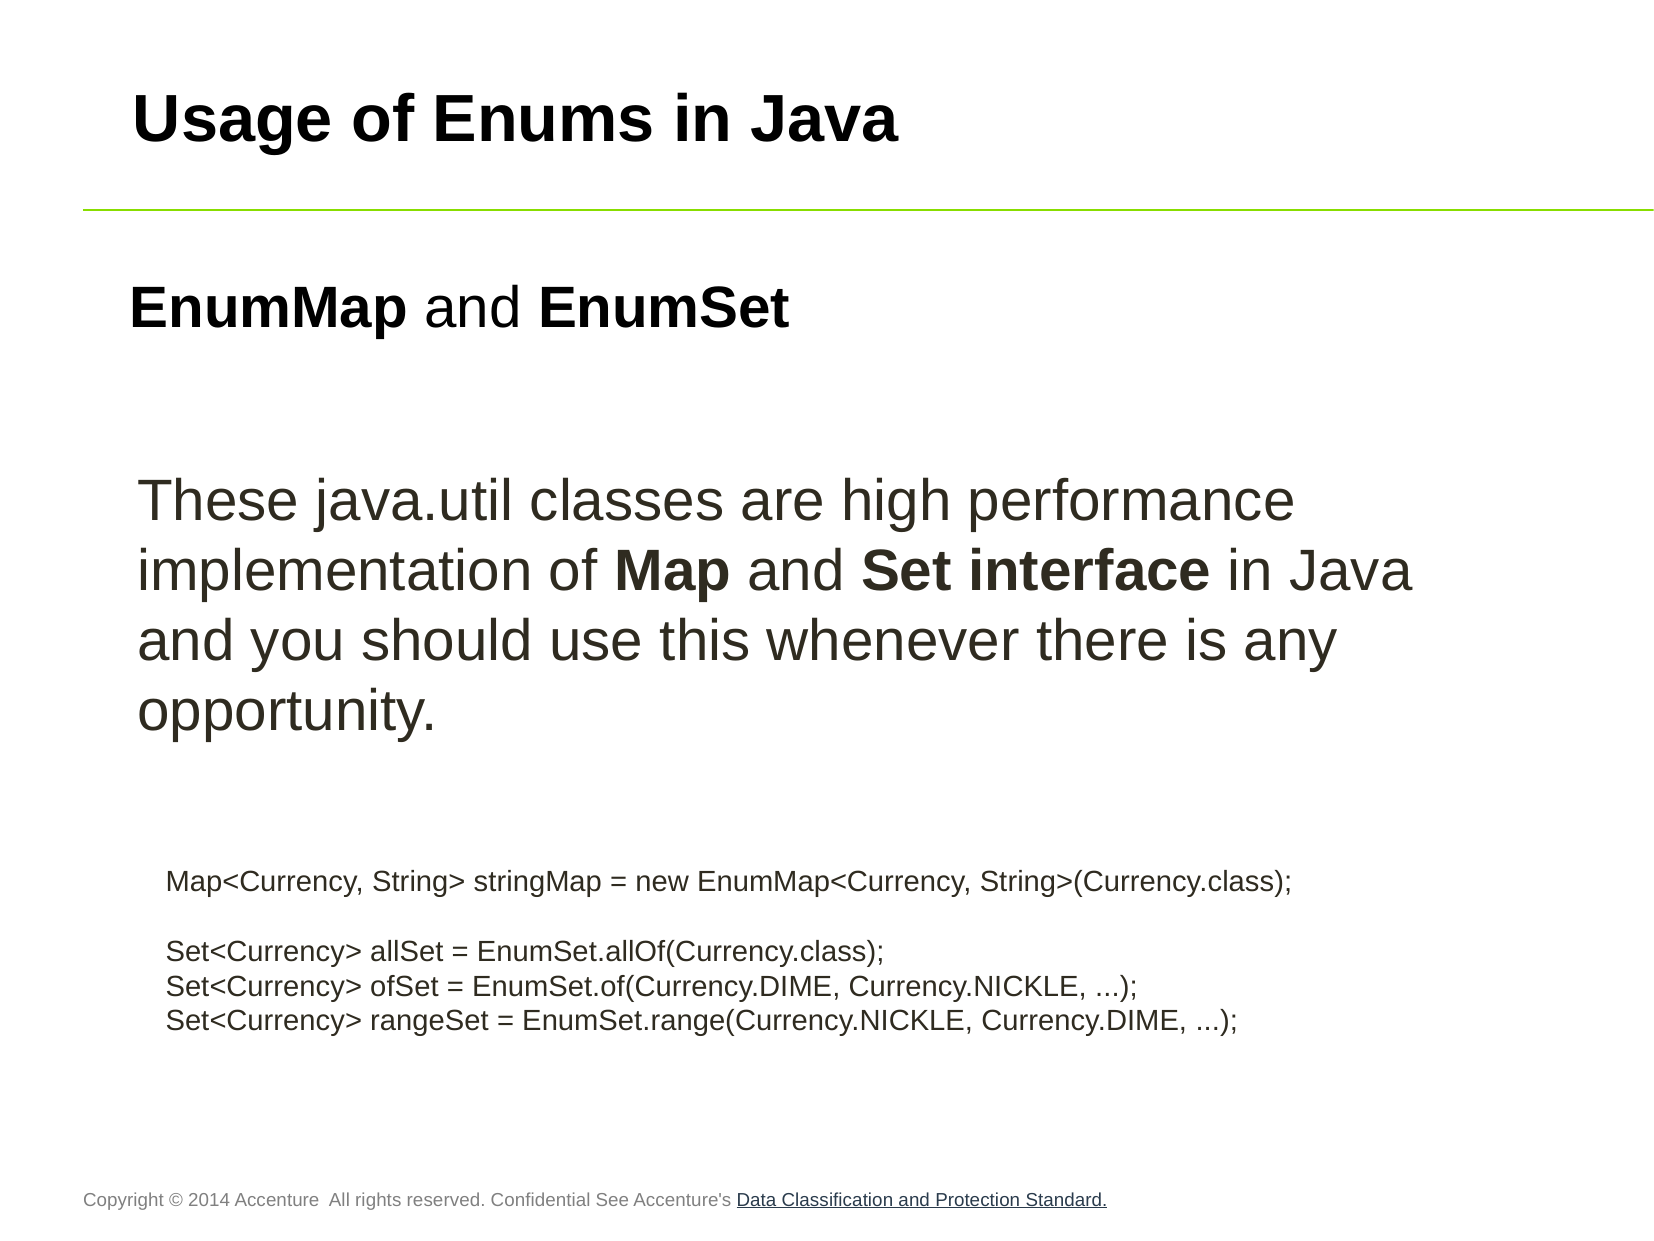

# Usage of Enums in Java
EnumMap and EnumSet
These java.util classes are high performance implementation of Map and Set interface in Java and you should use this whenever there is any opportunity.
Map<Currency, String> stringMap = new EnumMap<Currency, String>(Currency.class);
Set<Currency> allSet = EnumSet.allOf(Currency.class);
Set<Currency> ofSet = EnumSet.of(Currency.DIME, Currency.NICKLE, ...);
Set<Currency> rangeSet = EnumSet.range(Currency.NICKLE, Currency.DIME, ...);